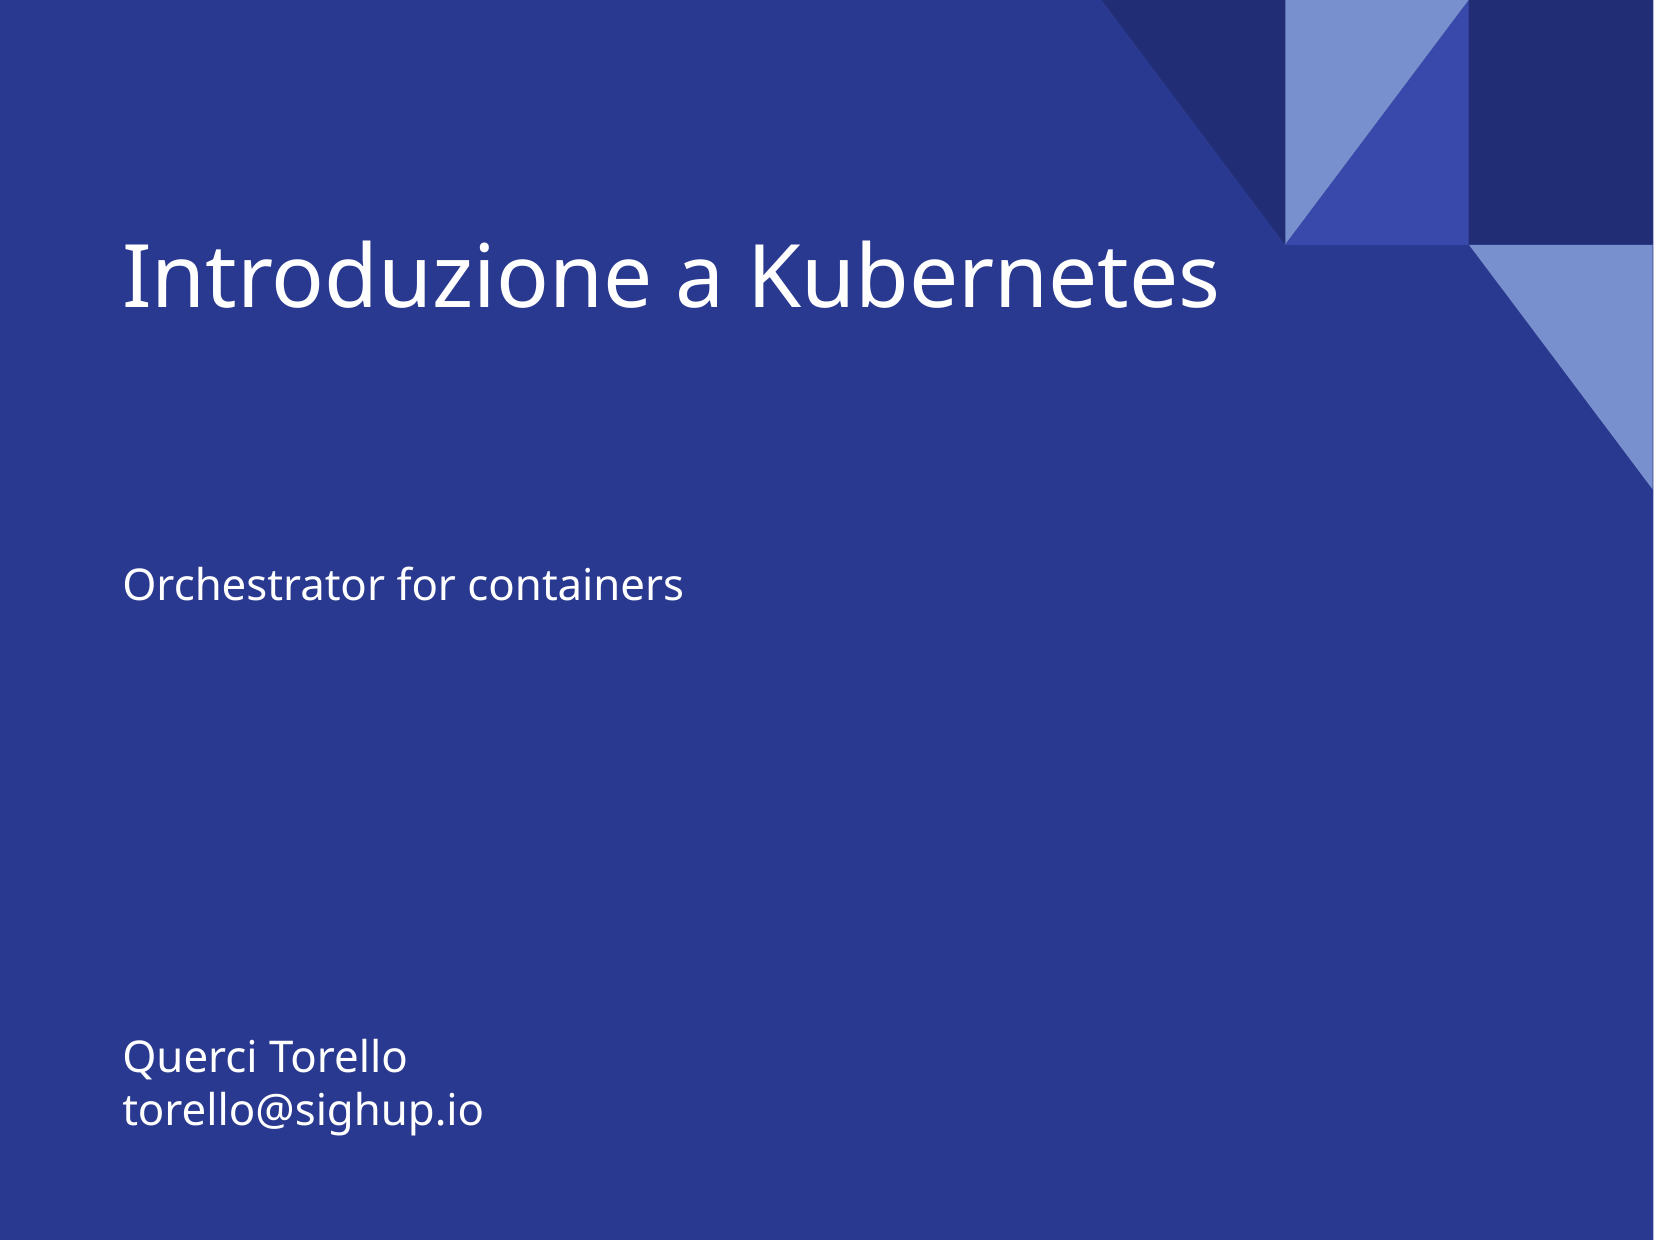

# Introduzione a Kubernetes
Orchestrator for containers
Querci Torello
torello@sighup.io